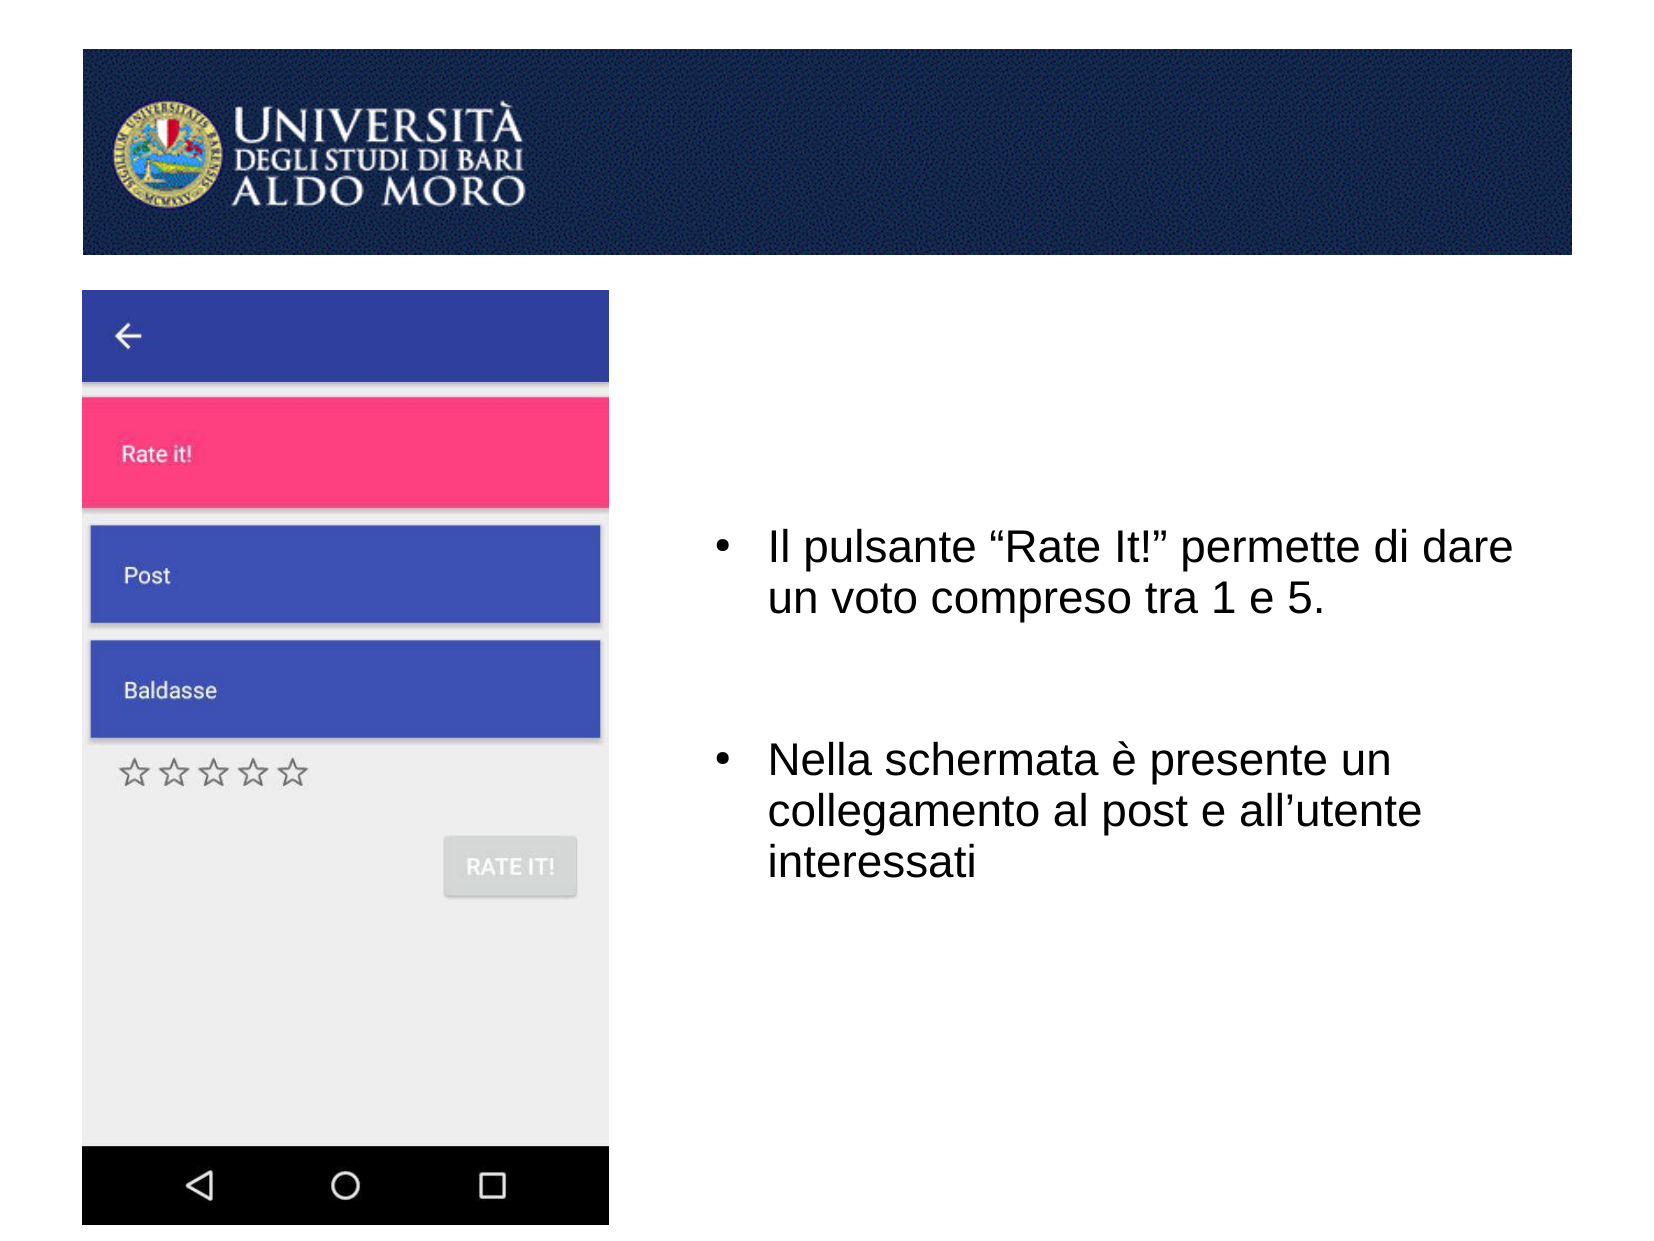

#
Il pulsante “Rate It!” permette di dare un voto compreso tra 1 e 5.
Nella schermata è presente un collegamento al post e all’utente interessati